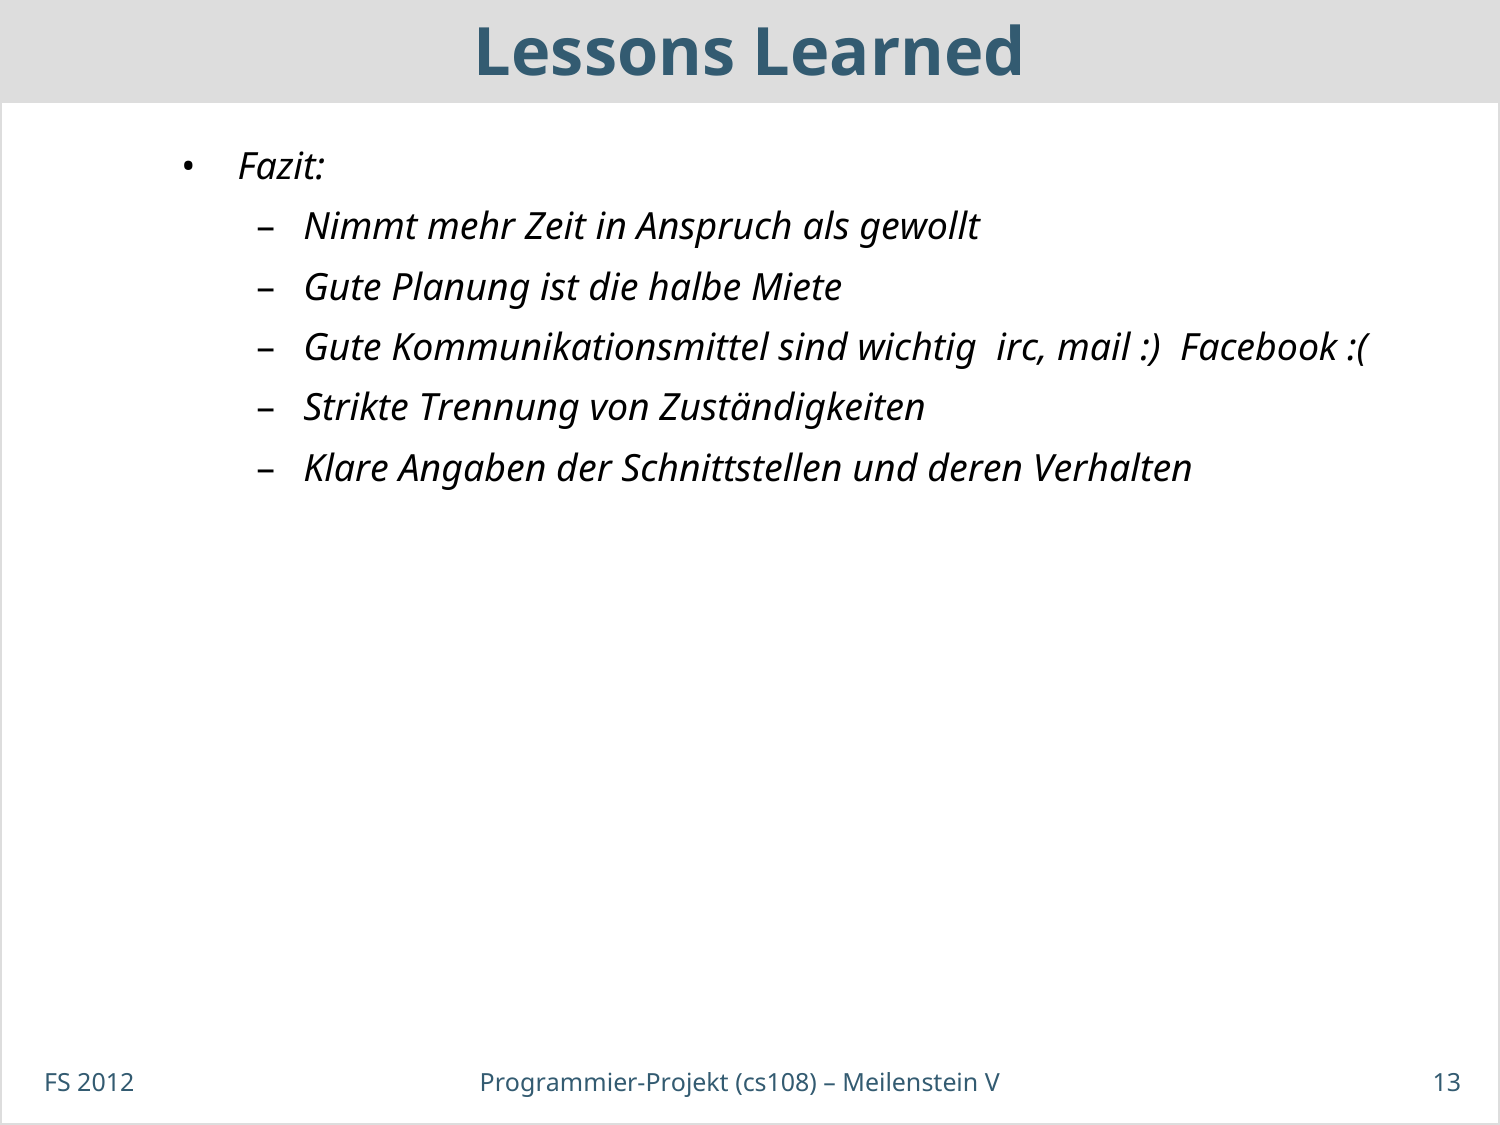

# Lessons Learned
Fazit:
Nimmt mehr Zeit in Anspruch als gewollt
Gute Planung ist die halbe Miete
Gute Kommunikationsmittel sind wichtig irc, mail :) Facebook :(
Strikte Trennung von Zuständigkeiten
Klare Angaben der Schnittstellen und deren Verhalten
FS 2012
Programmier-Projekt (cs108) – Meilenstein V